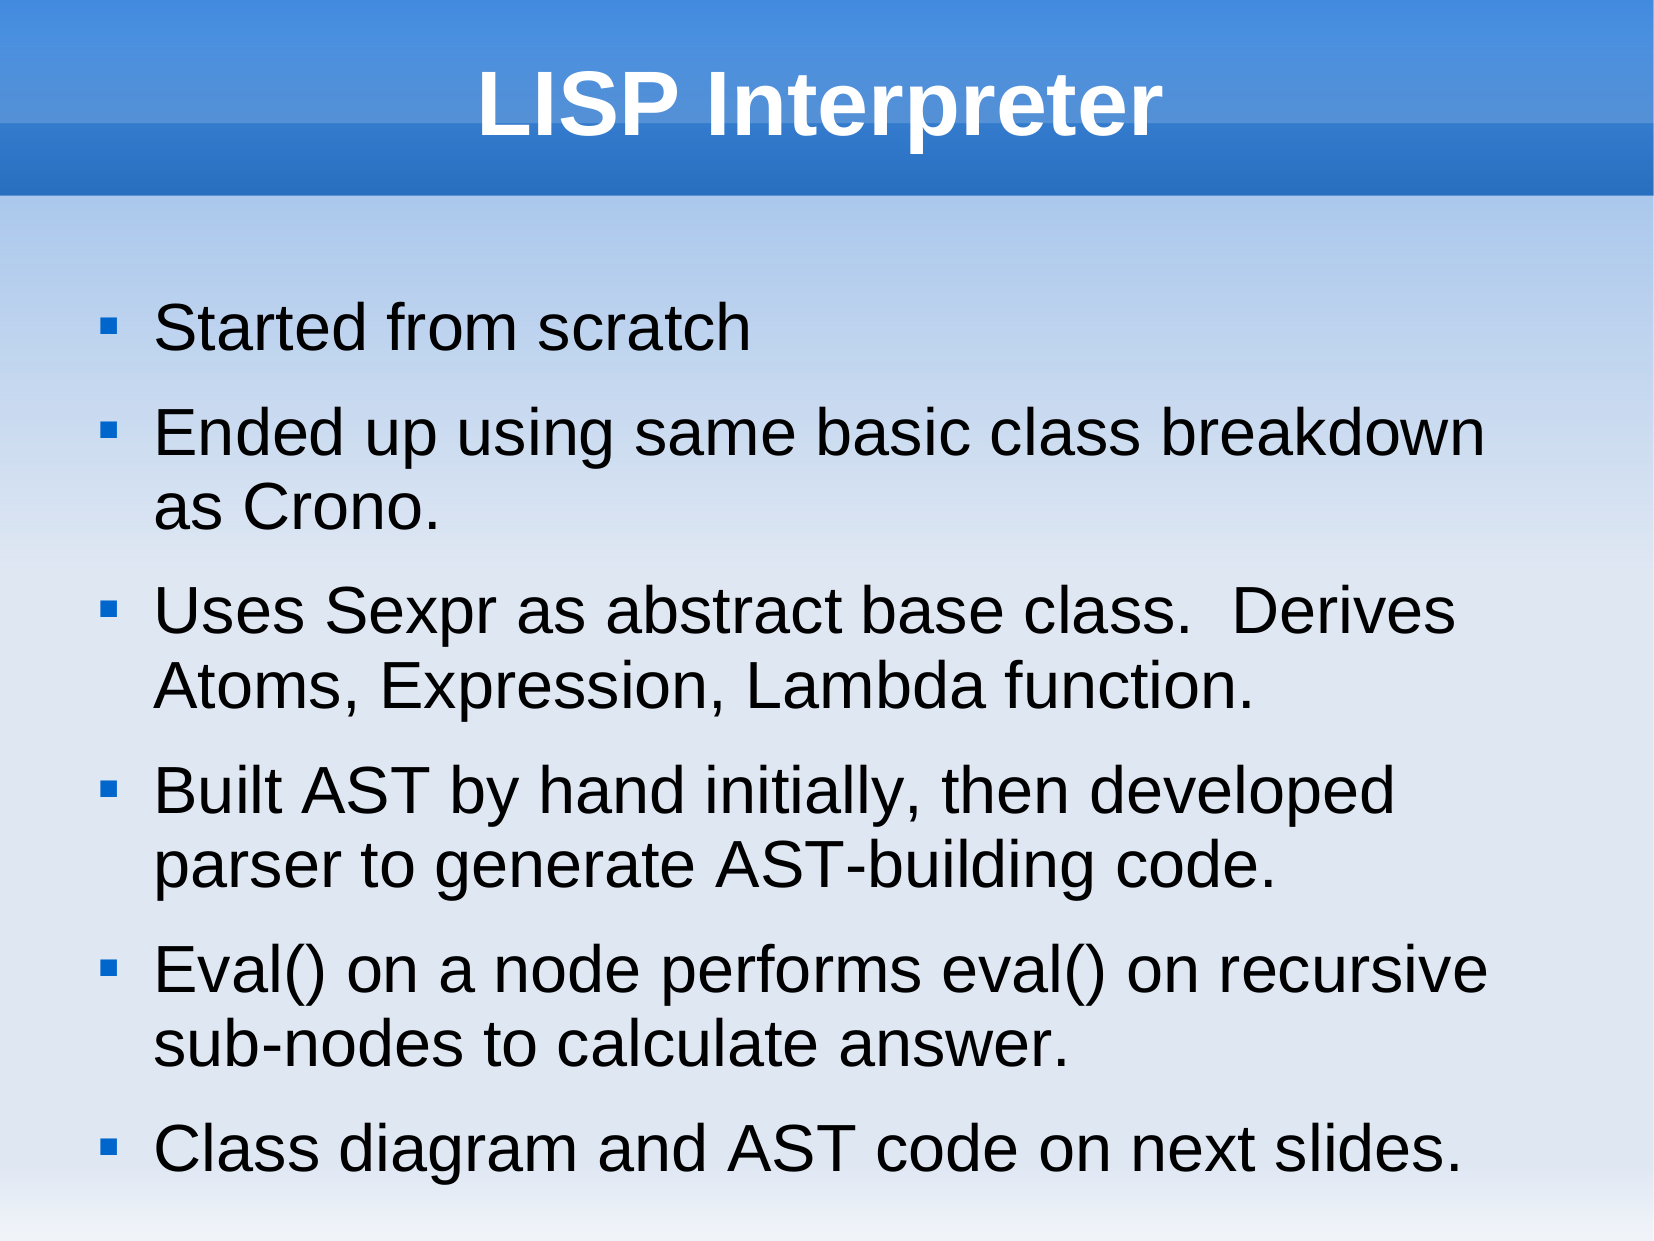

# LISP Interpreter
Started from scratch
Ended up using same basic class breakdown as Crono.
Uses Sexpr as abstract base class. Derives Atoms, Expression, Lambda function.
Built AST by hand initially, then developed parser to generate AST-building code.
Eval() on a node performs eval() on recursive sub-nodes to calculate answer.
Class diagram and AST code on next slides.